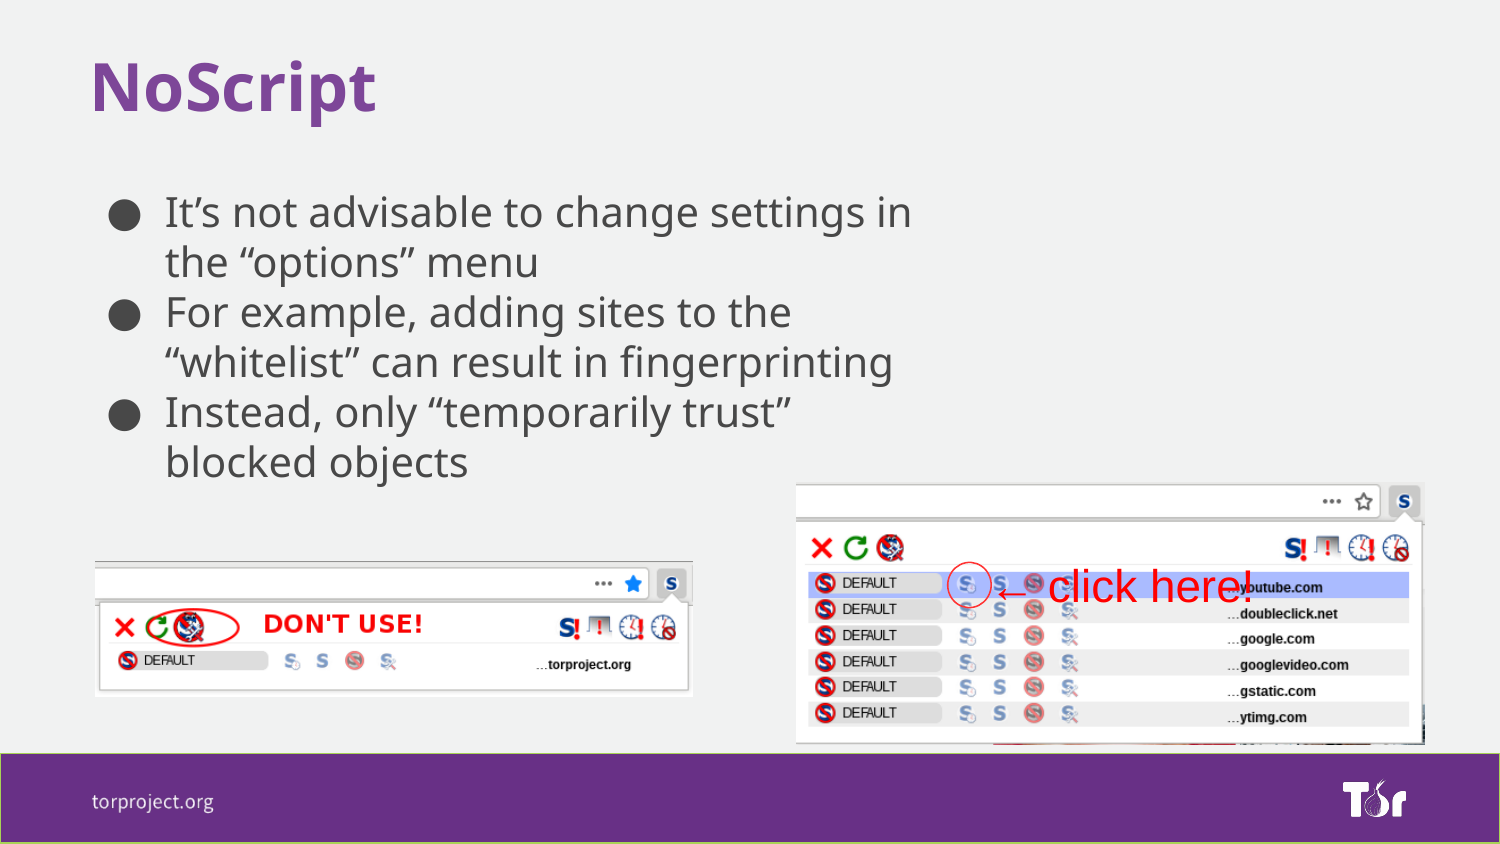

NoScript
It’s not advisable to change settings in the “options” menu
For example, adding sites to the “whitelist” can result in fingerprinting
Instead, only “temporarily trust” blocked objects
← click here!